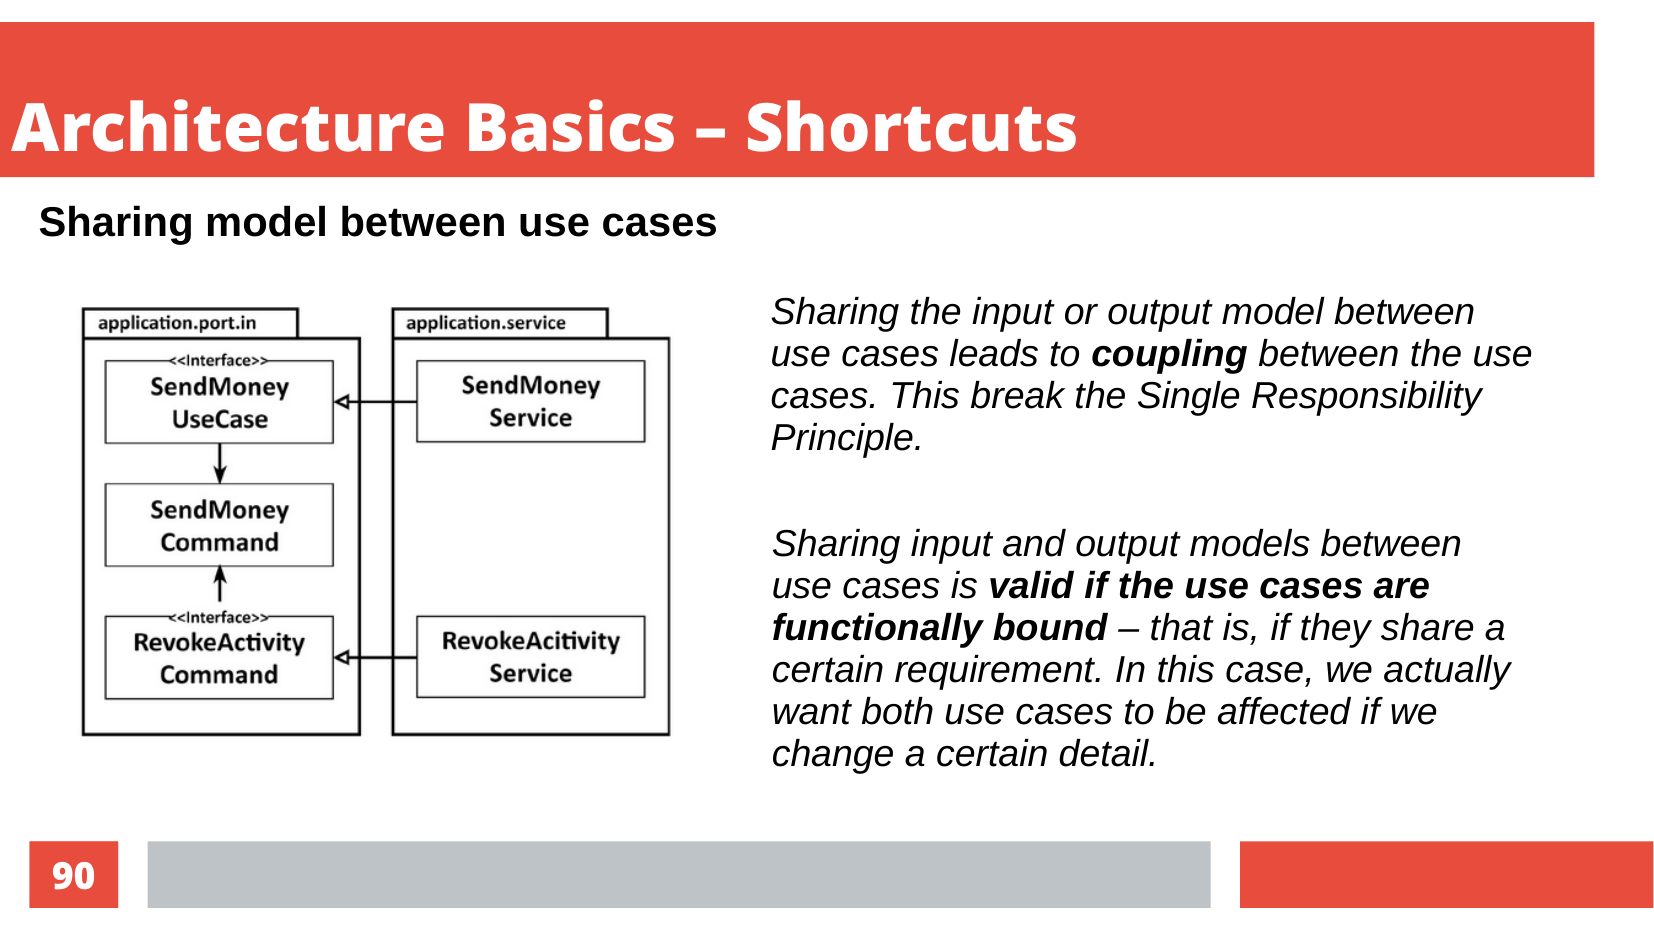

# Architecture Basics – Shortcuts
Sharing model between use cases
Sharing the input or output model between use cases leads to coupling between the use cases. This break the Single Responsibility Principle.
Sharing input and output models between use cases is valid if the use cases are functionally bound – that is, if they share a certain requirement. In this case, we actually want both use cases to be affected if we change a certain detail.
90